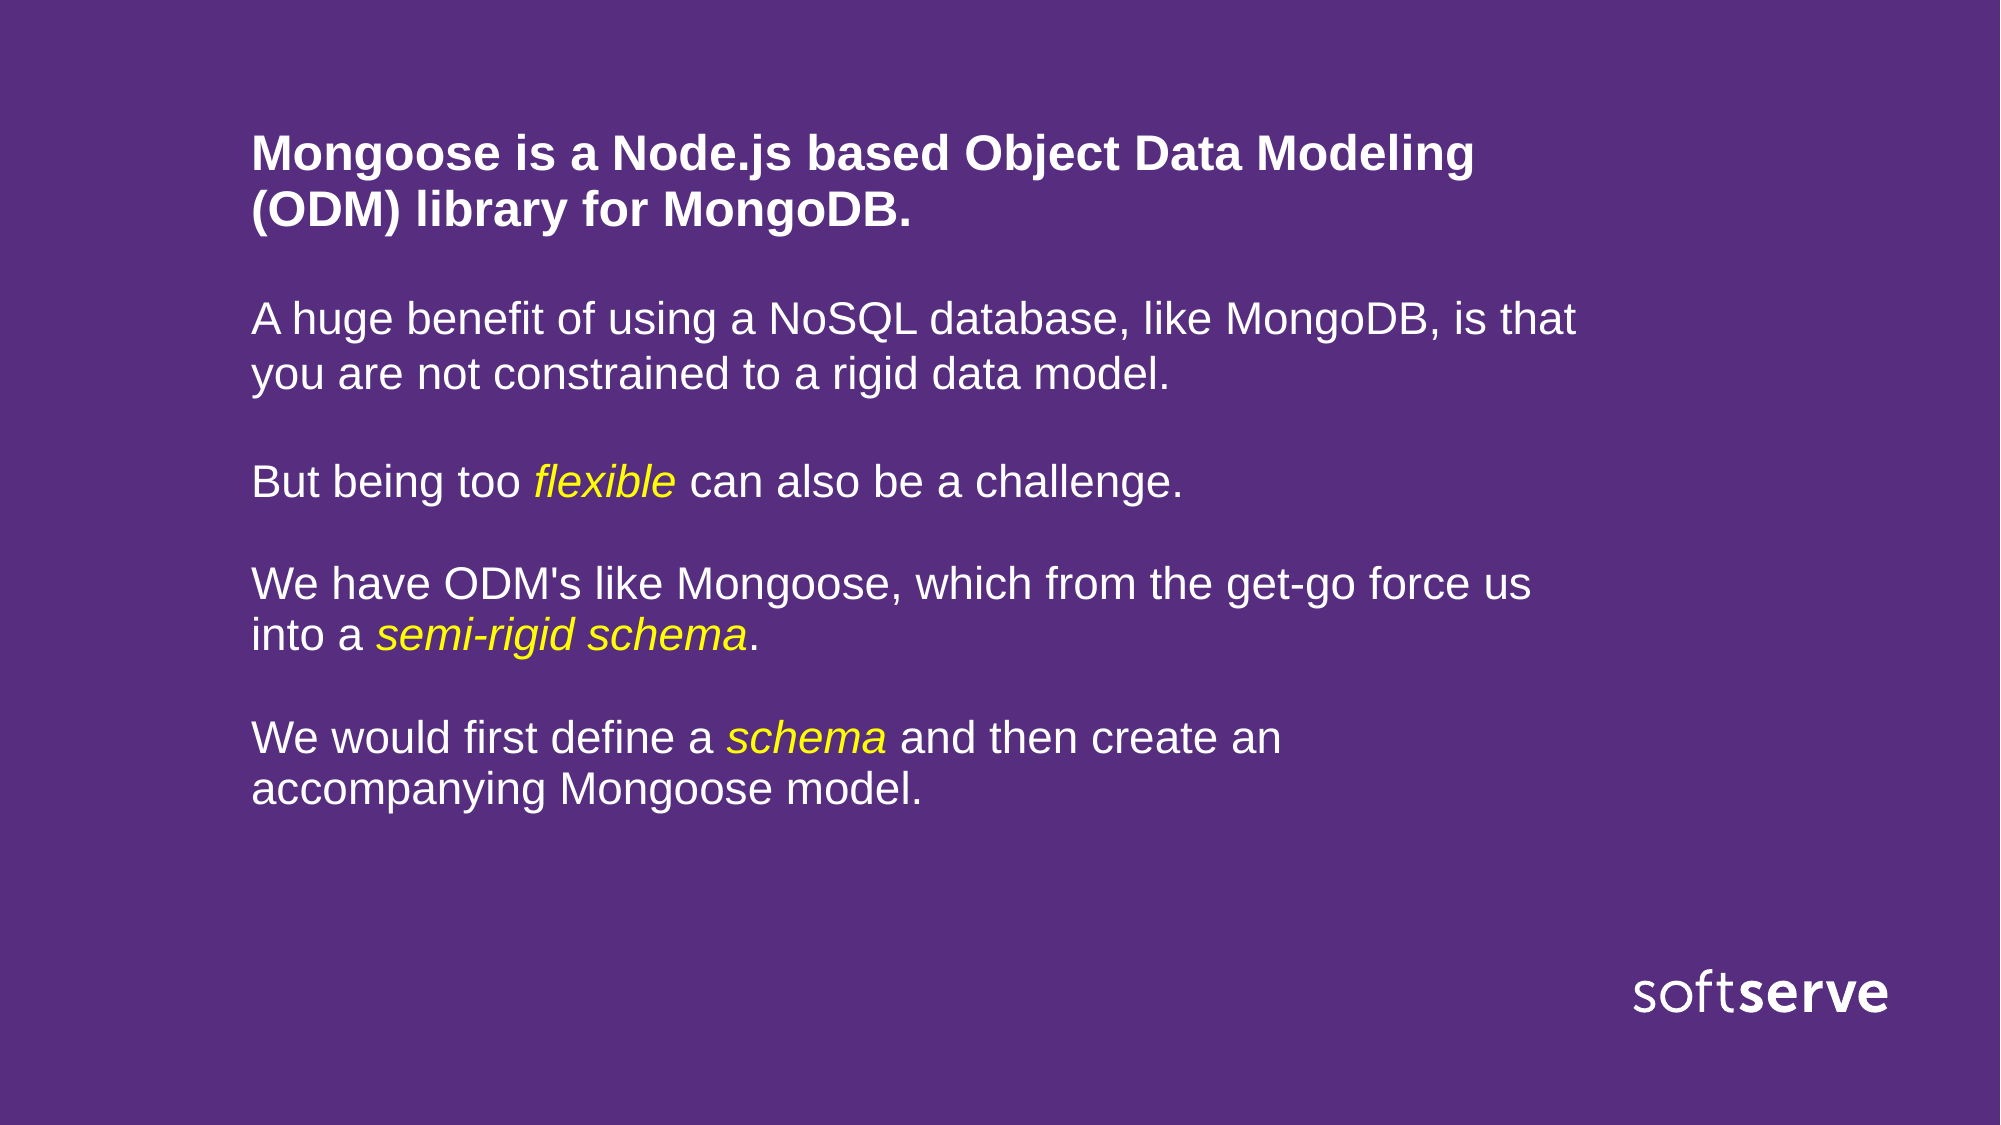

Mongoose is a Node.js based Object Data Modeling (ODM) library for MongoDB.
A huge benefit of using a NoSQL database, like MongoDB, is that you are not constrained to a rigid data model.
But being too flexible can also be a challenge.
We have ODM's like Mongoose, which from the get-go force us into a semi-rigid schema.
We would first define a schema and then create an accompanying Mongoose model.